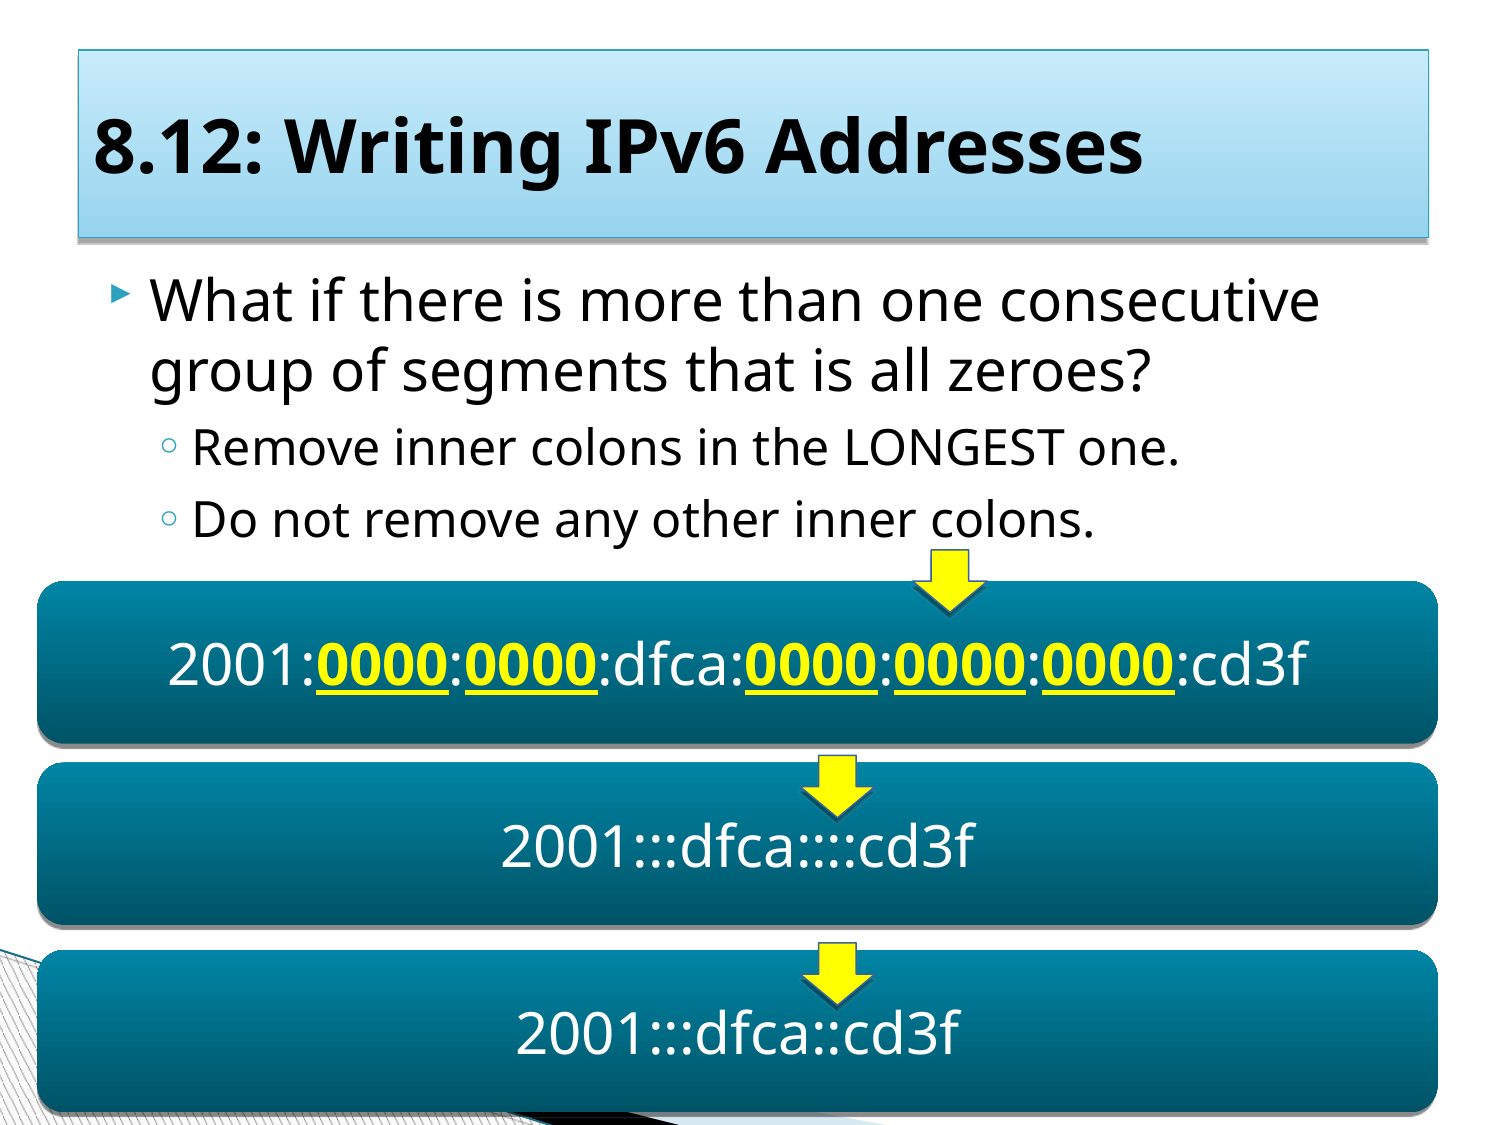

8.12: Writing IPv6 Addresses
# What if there is more than one consecutive group of segments that is all zeroes?
Remove inner colons in the LONGEST one.
Do not remove any other inner colons.
2001:0000:0000:dfca:0000:0000:0000:cd3f
2001:::dfca::::cd3f
2001:::dfca::cd3f
© 2015 Pearson Education, Inc. Publishing as Prentice Hall